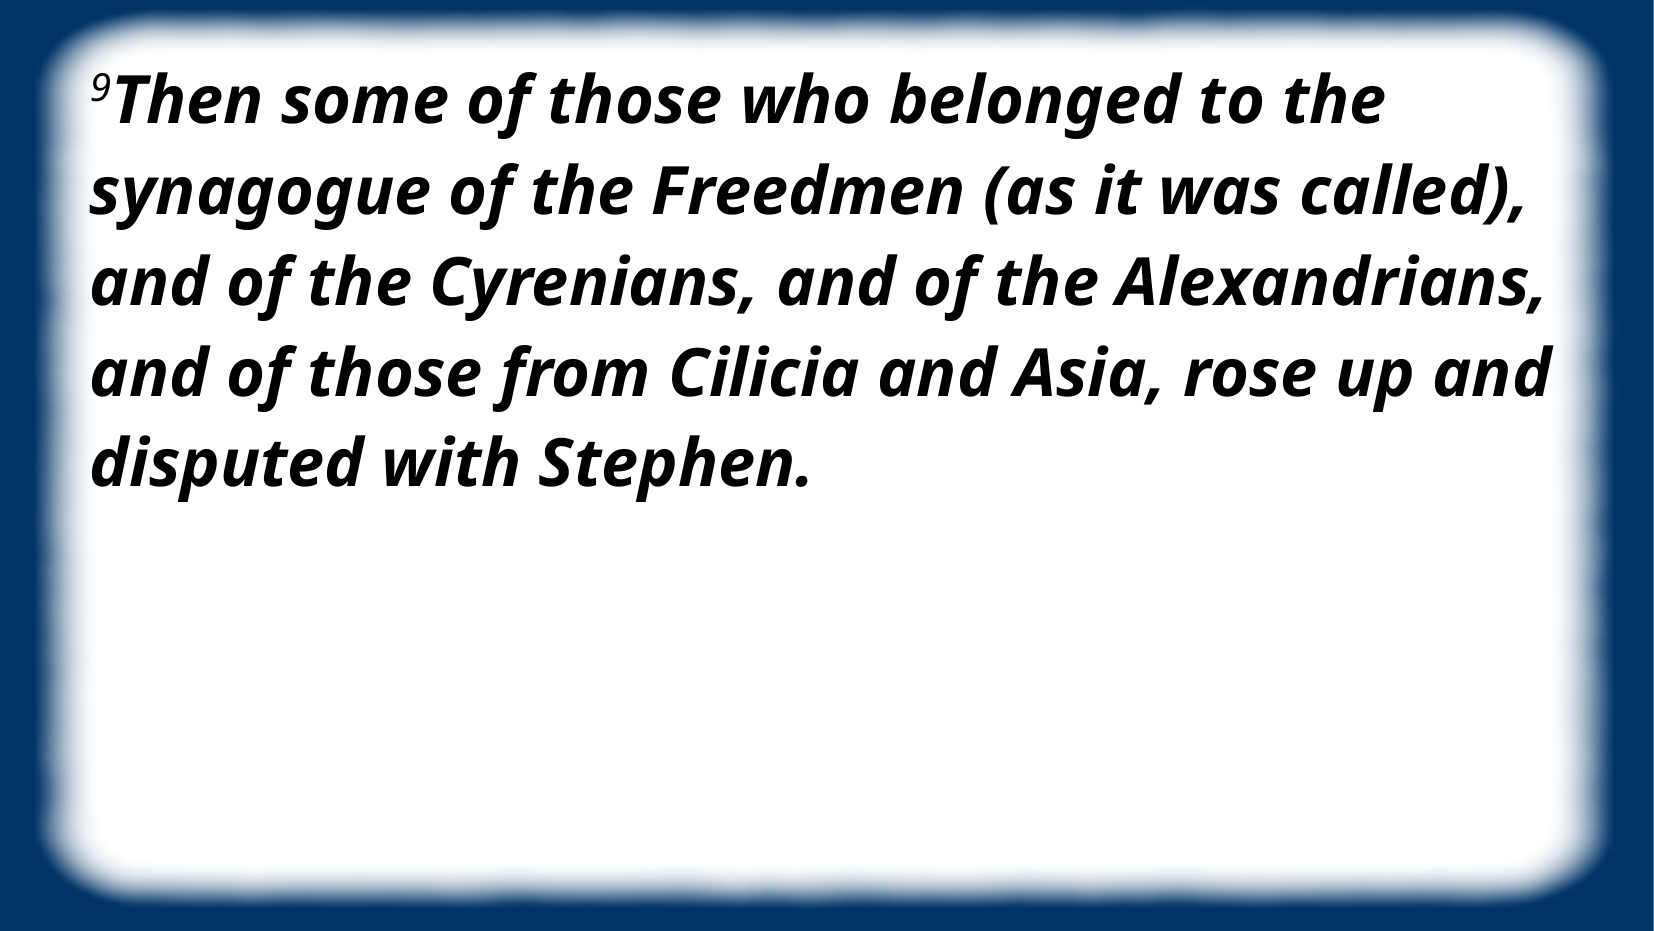

9Then some of those who belonged to the synagogue of the Freedmen (as it was called), and of the Cyrenians, and of the Alexandrians, and of those from Cilicia and Asia, rose up and disputed with Stephen.